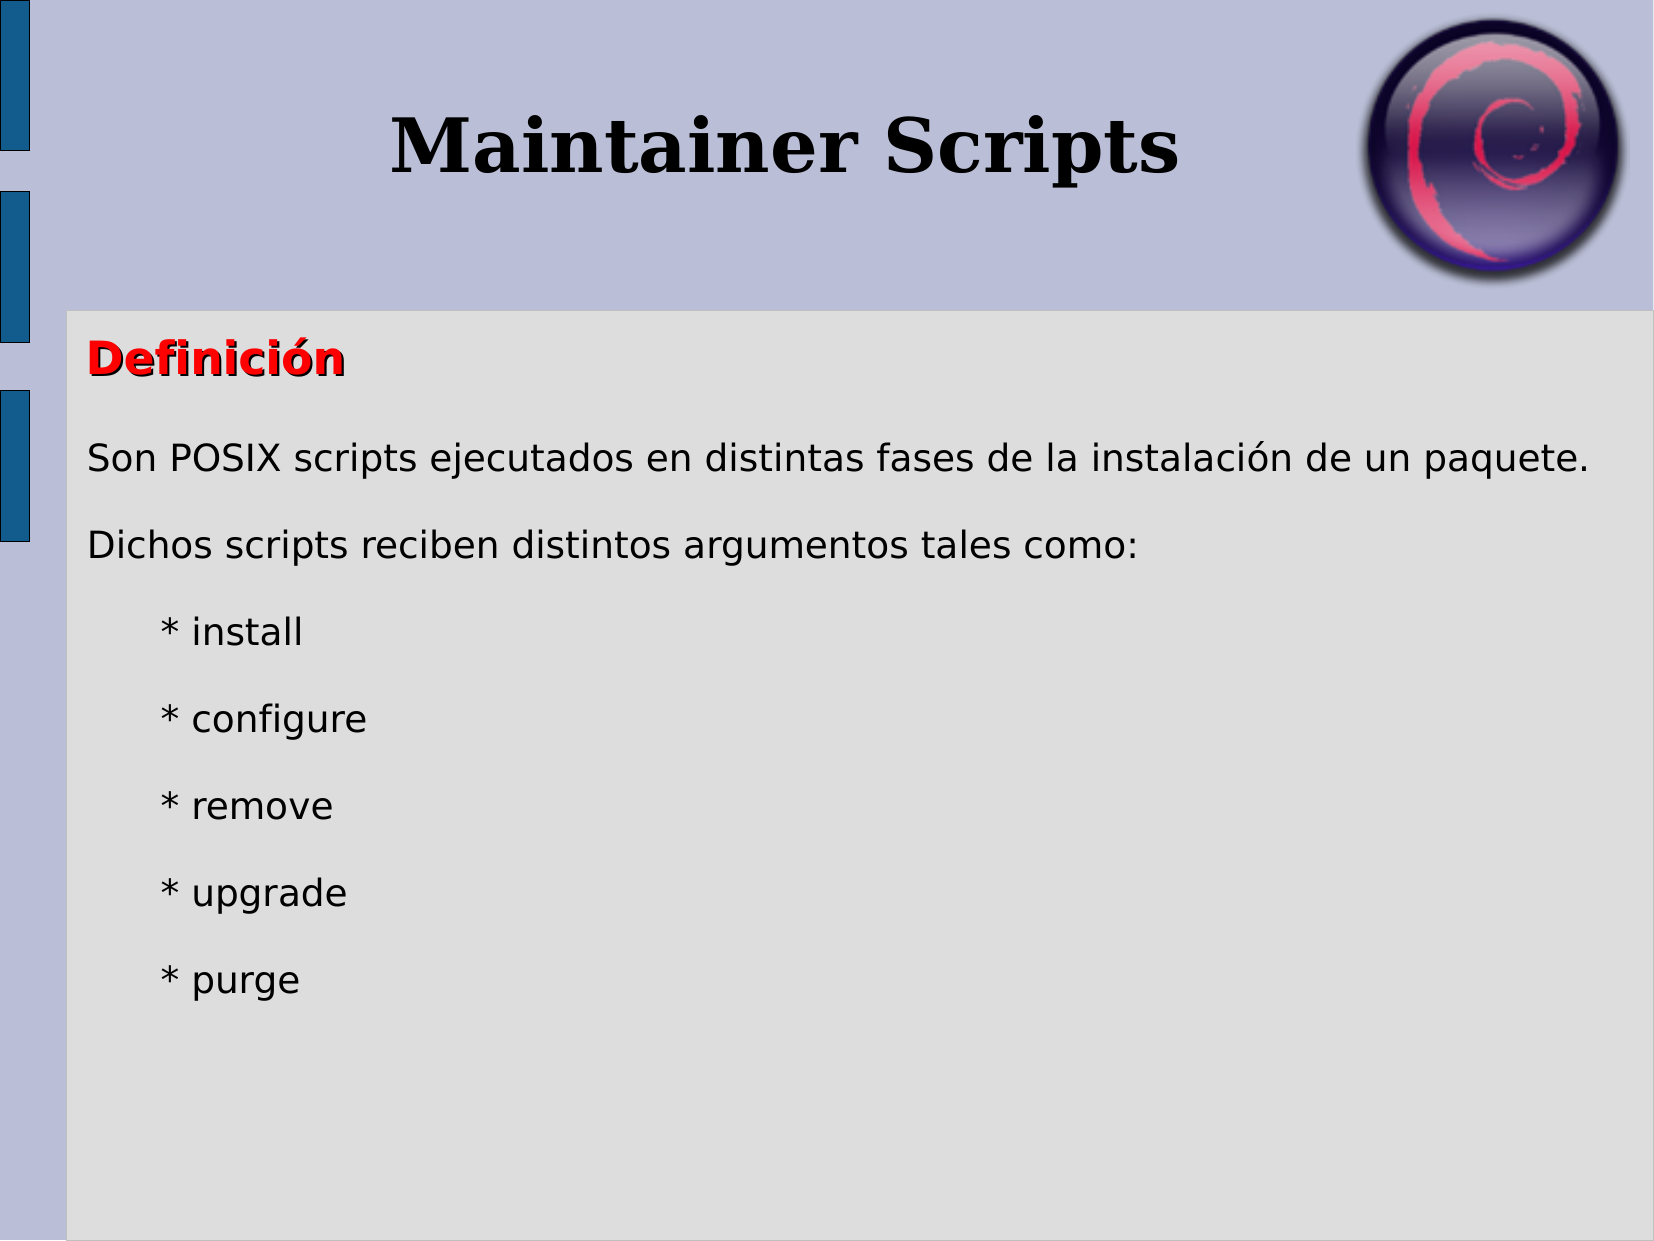

Maintainer Scripts
Definición
Son POSIX scripts ejecutados en distintas fases de la instalación de un paquete.
Dichos scripts reciben distintos argumentos tales como:
	* install
	* configure
	* remove
	* upgrade
	* purge